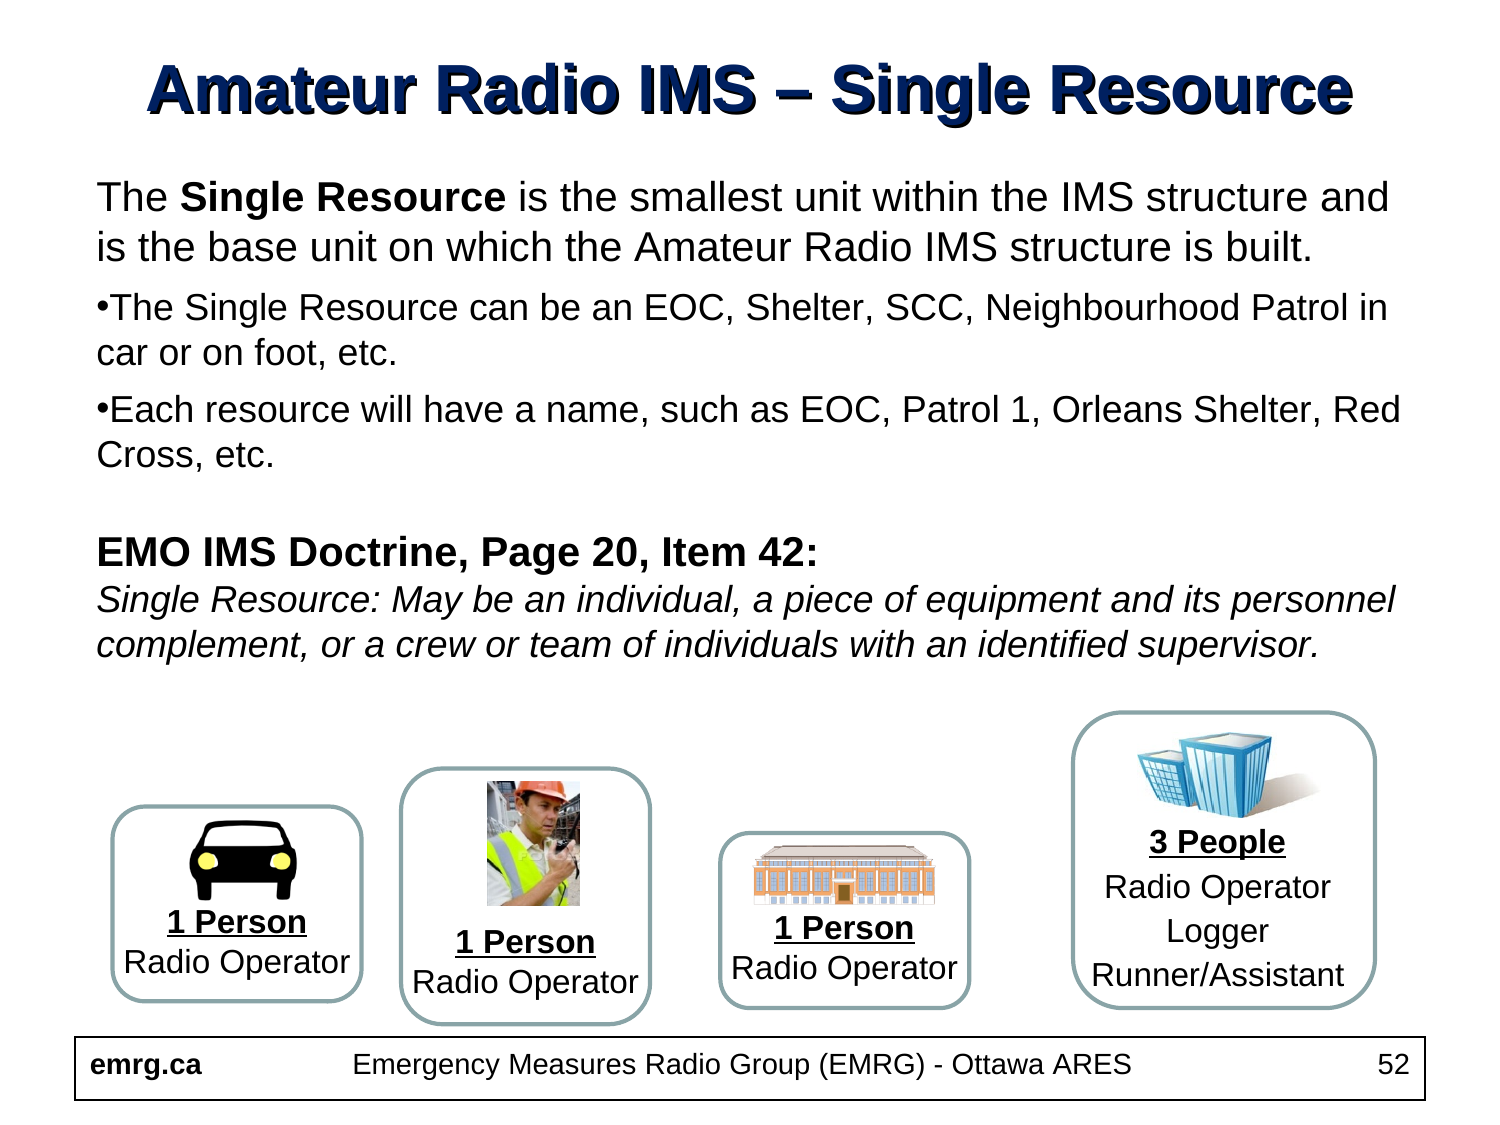

Amateur Radio IMS – Single Resource
The Single Resource is the smallest unit within the IMS structure and is the base unit on which the Amateur Radio IMS structure is built.
The Single Resource can be an EOC, Shelter, SCC, Neighbourhood Patrol in car or on foot, etc.
Each resource will have a name, such as EOC, Patrol 1, Orleans Shelter, Red Cross, etc.
EMO IMS Doctrine, Page 20, Item 42:
Single Resource: May be an individual, a piece of equipment and its personnel complement, or a crew or team of individuals with an identified supervisor.
3 People
Radio Operator
Logger
Runner/Assistant
1 Person
Radio Operator
1 Person
Radio Operator
1 Person
Radio Operator
Emergency Measures Radio Group (EMRG) - Ottawa ARES